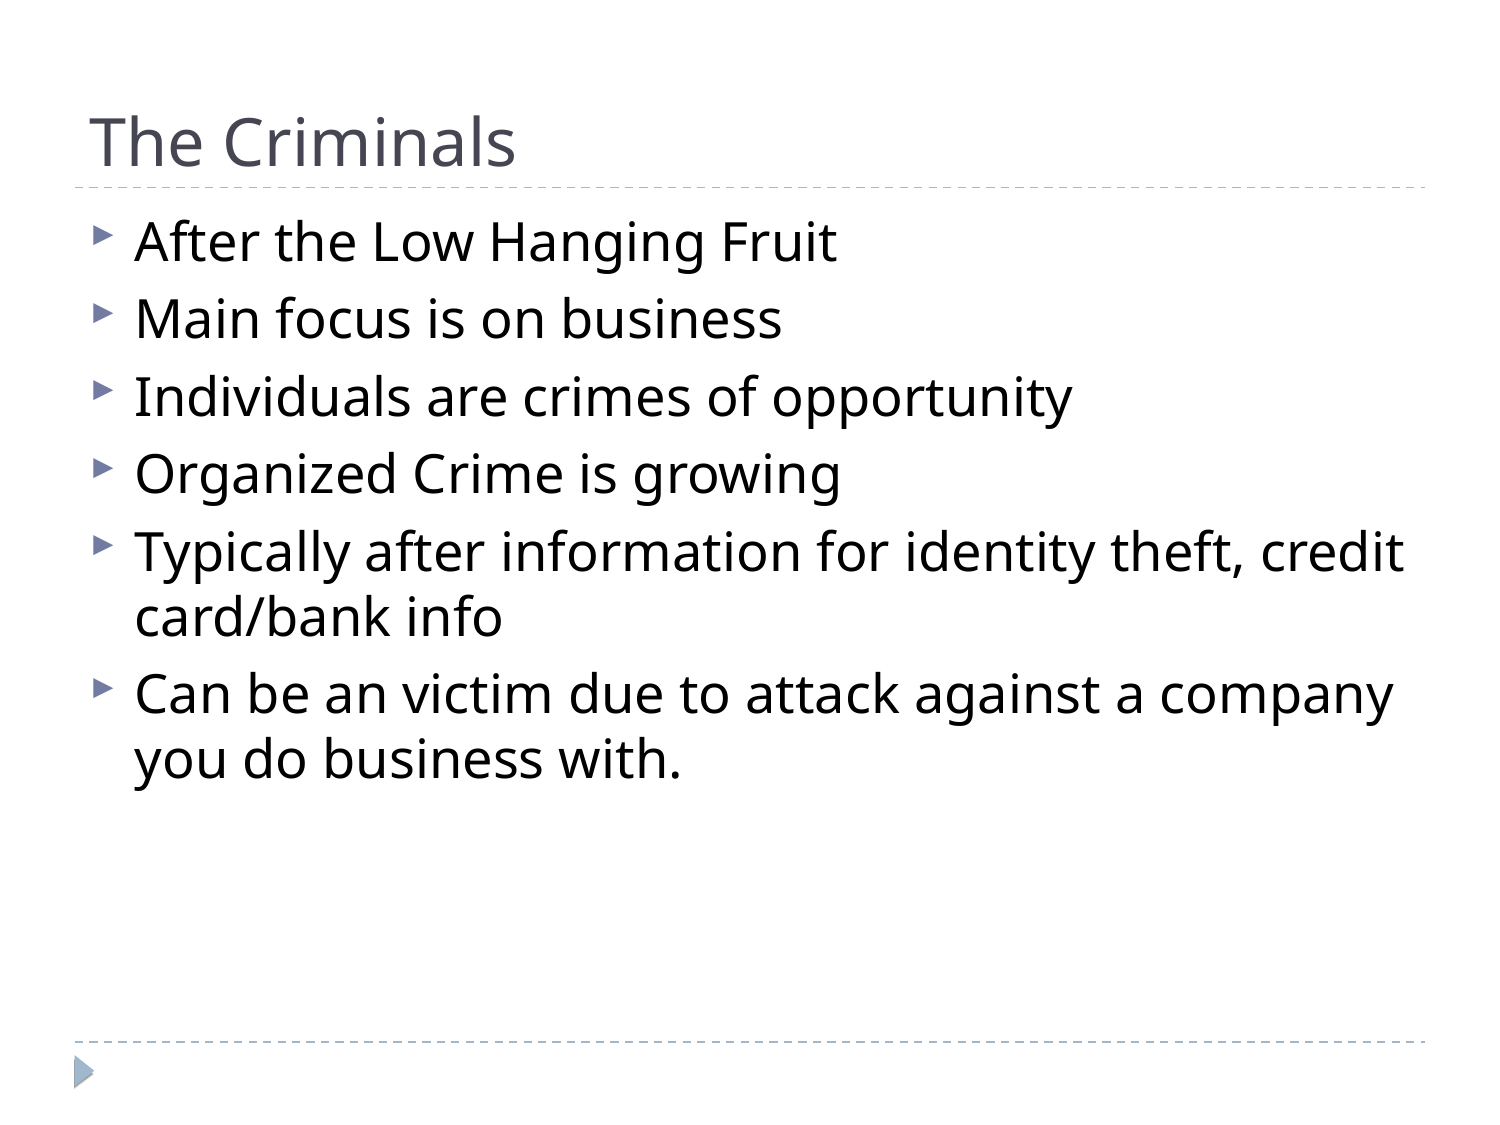

# The Criminals
After the Low Hanging Fruit
Main focus is on business
Individuals are crimes of opportunity
Organized Crime is growing
Typically after information for identity theft, credit card/bank info
Can be an victim due to attack against a company you do business with.